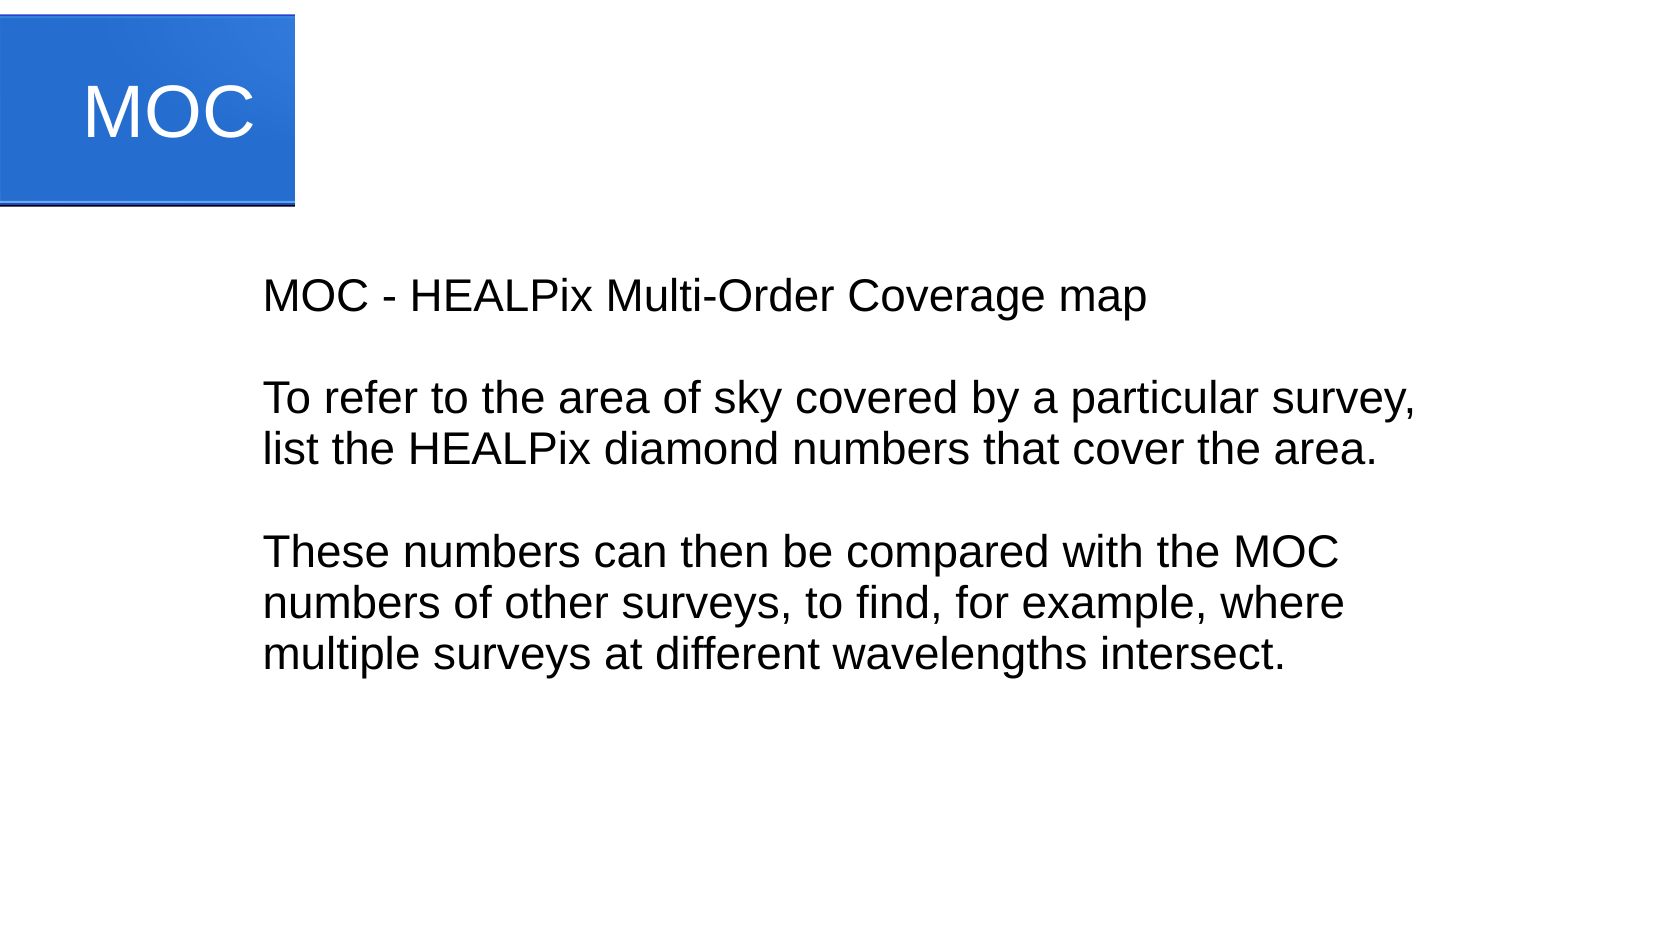

# MOC
MOC - HEALPix Multi-Order Coverage map
To refer to the area of sky covered by a particular survey, list the HEALPix diamond numbers that cover the area.
These numbers can then be compared with the MOC numbers of other surveys, to find, for example, where multiple surveys at different wavelengths intersect.